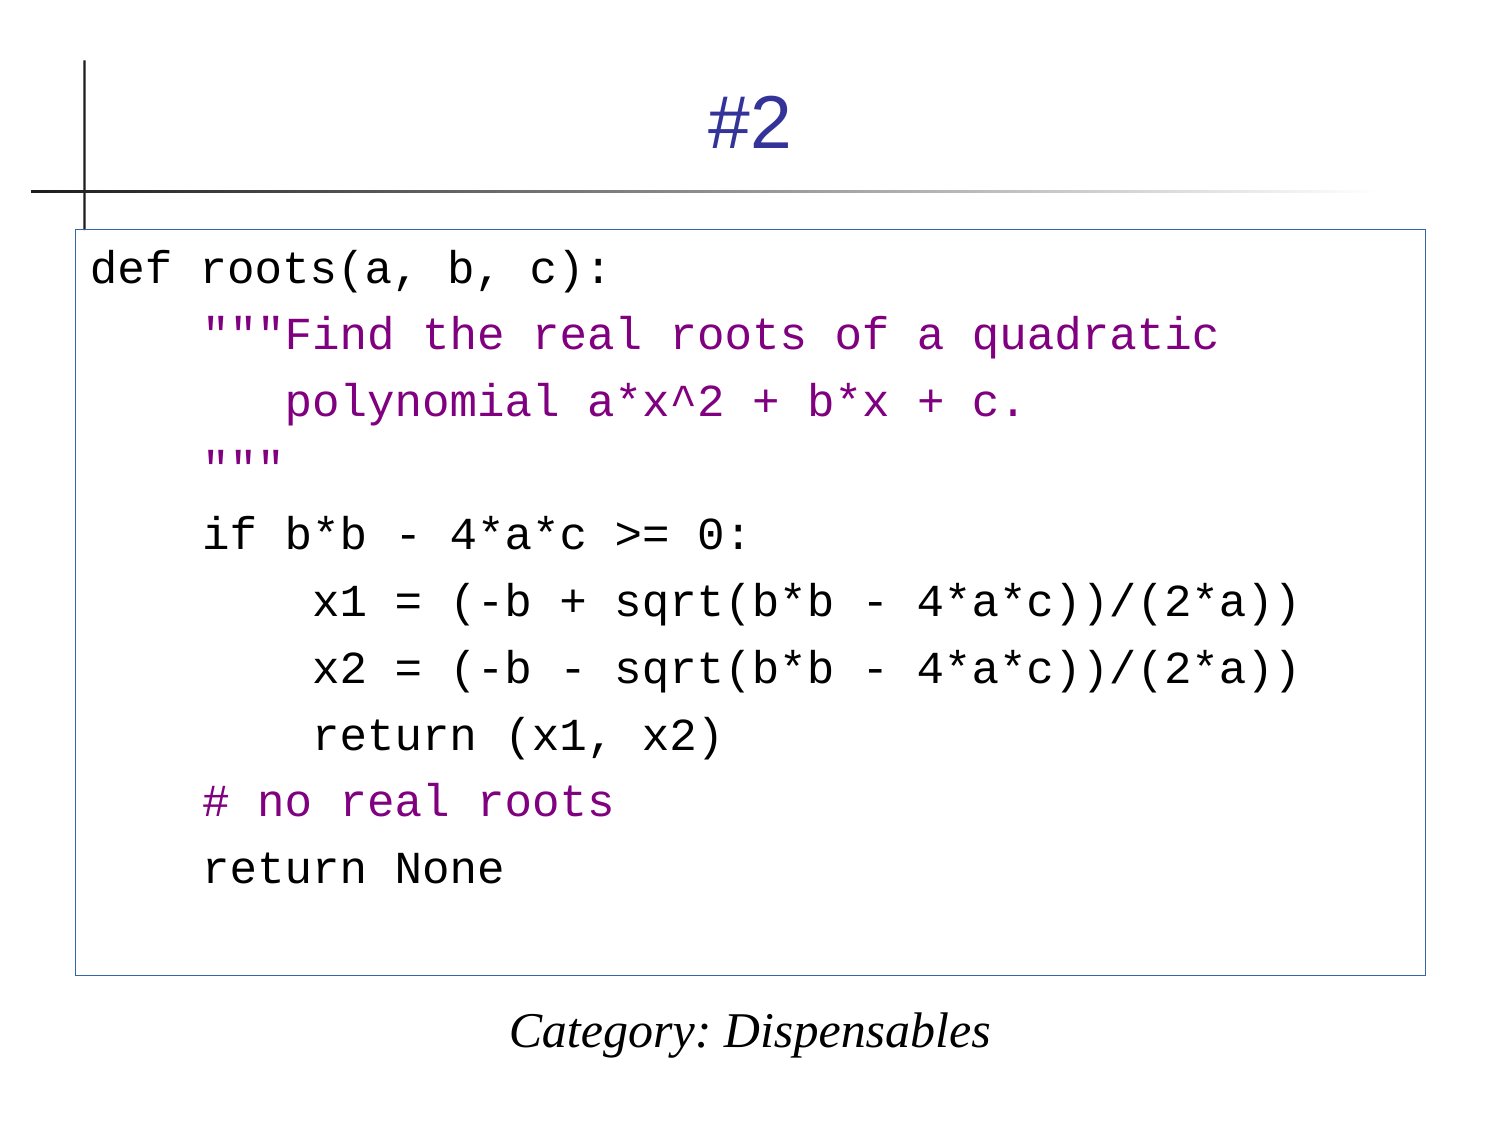

# #2
def roots(a, b, c):
 """Find the real roots of a quadratic
 polynomial a*x^2 + b*x + c.
 """
 if b*b - 4*a*c >= 0:
 x1 = (-b + sqrt(b*b - 4*a*c))/(2*a))
 x2 = (-b - sqrt(b*b - 4*a*c))/(2*a))
 return (x1, x2)
 # no real roots
 return None
Category: Dispensables